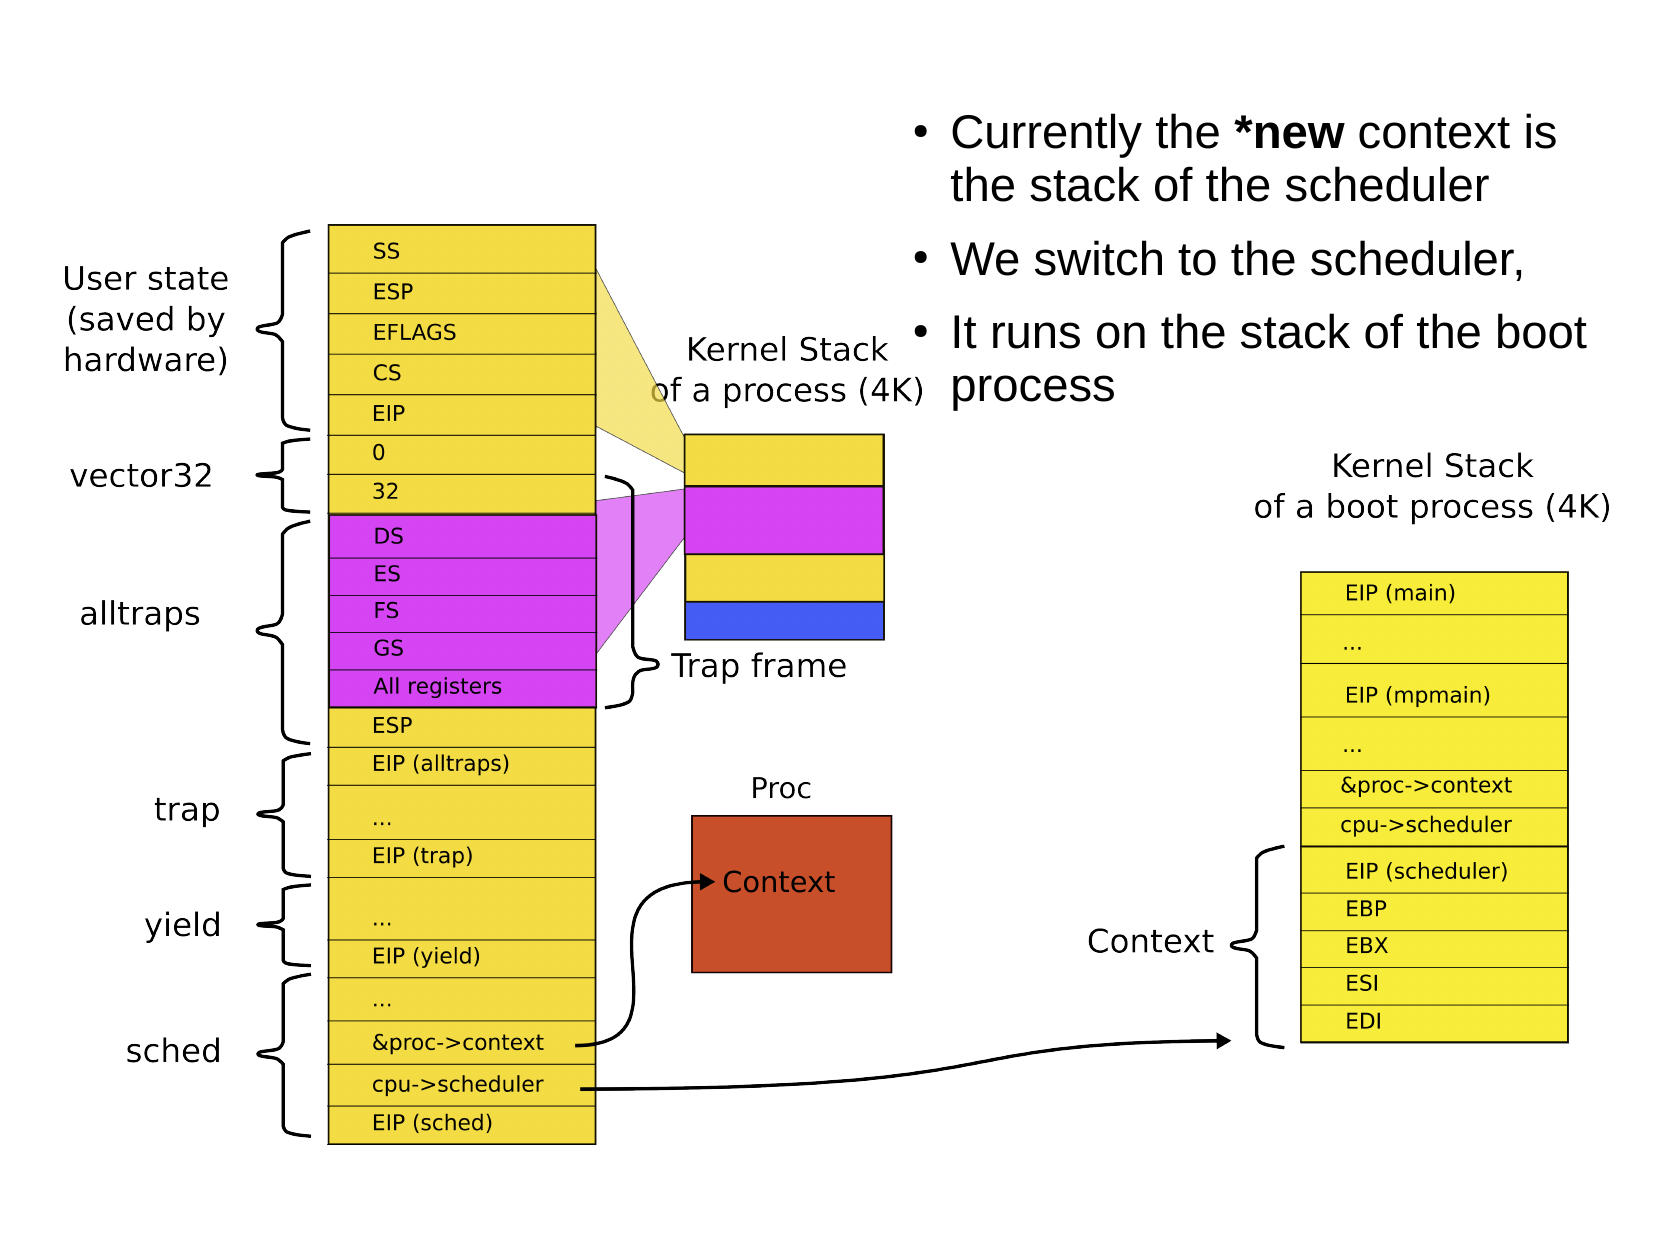

# Currently the *new context is the stack of the scheduler
We switch to the scheduler,
It runs on the stack of the boot process